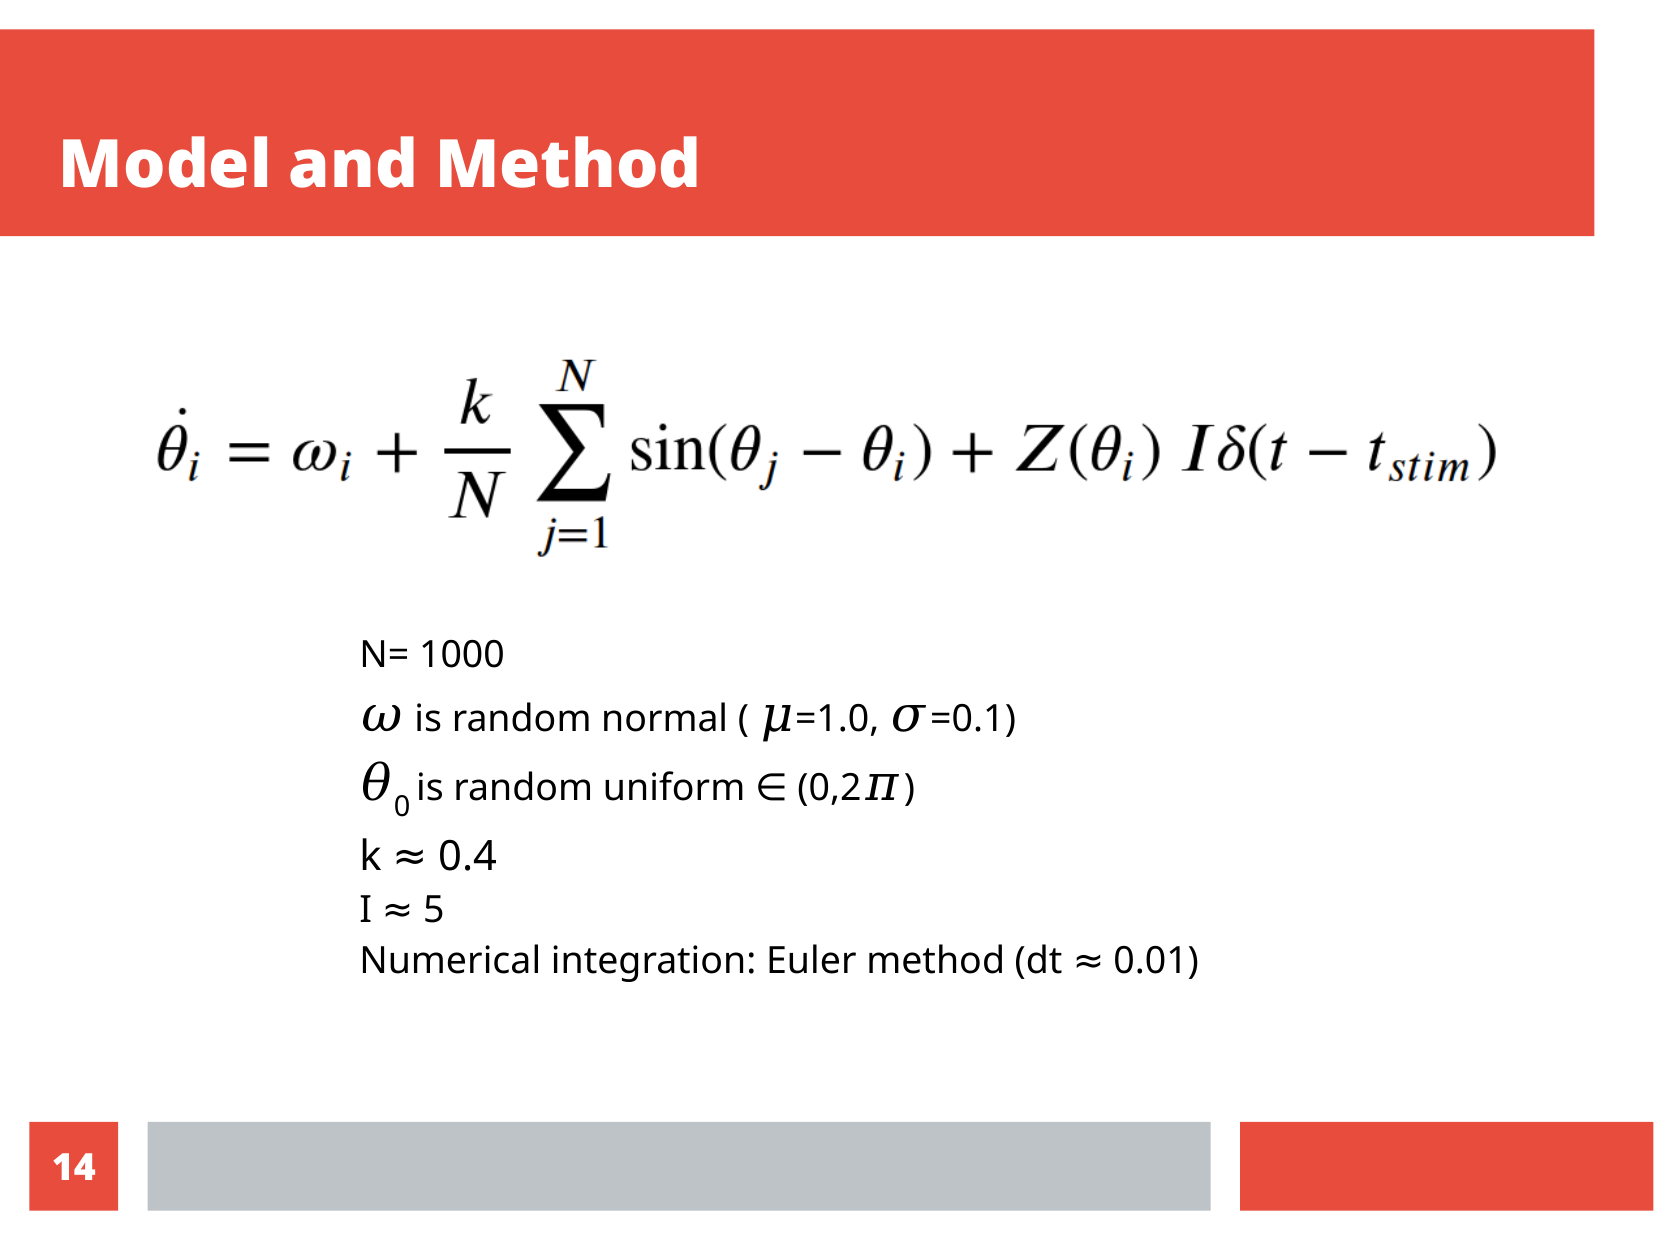

# Model and Method
N= 1000
𝜔 is random normal ( 𝜇=1.0, 𝜎=0.1)
𝜃0 is random uniform ∈ (0,2𝜋)
k ≈ 0.4
I ≈ 5
Numerical integration: Euler method (dt ≈ 0.01)
14